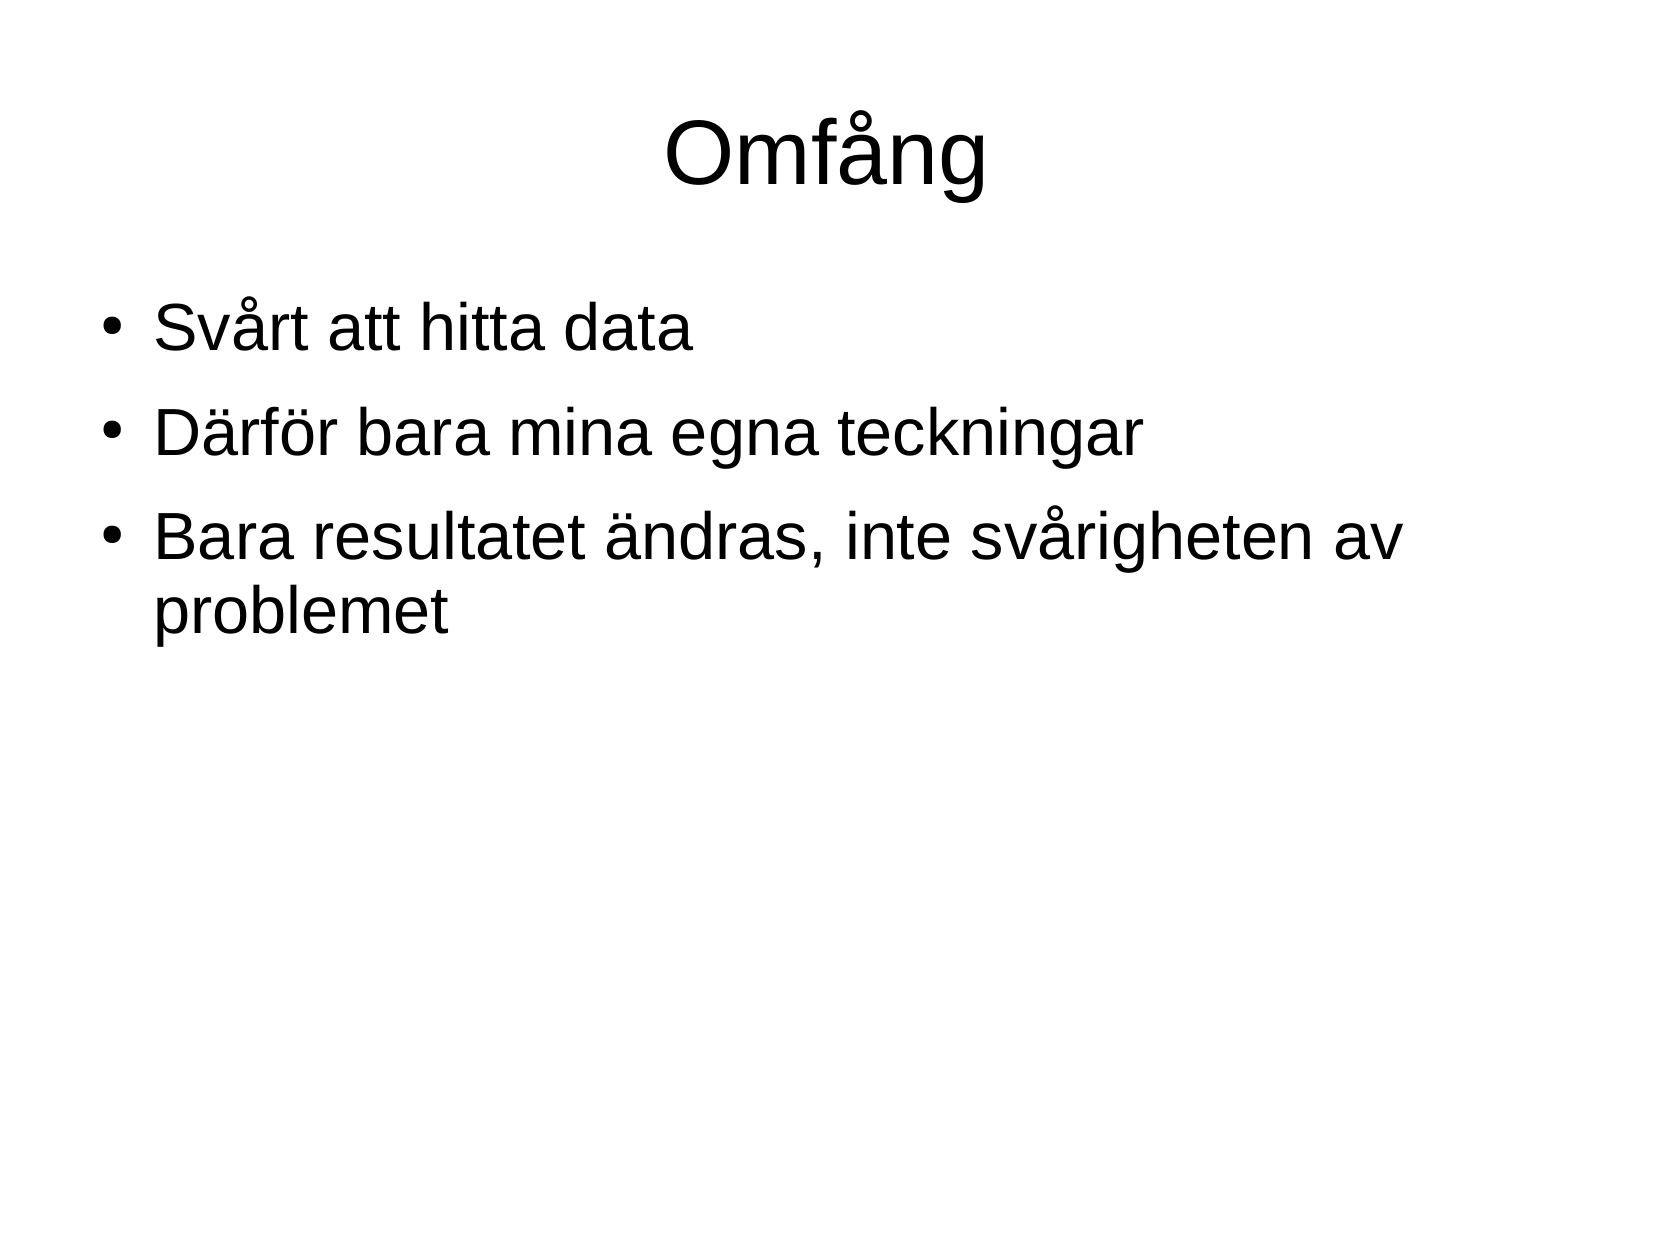

# Omfång
Svårt att hitta data
Därför bara mina egna teckningar
Bara resultatet ändras, inte svårigheten av problemet